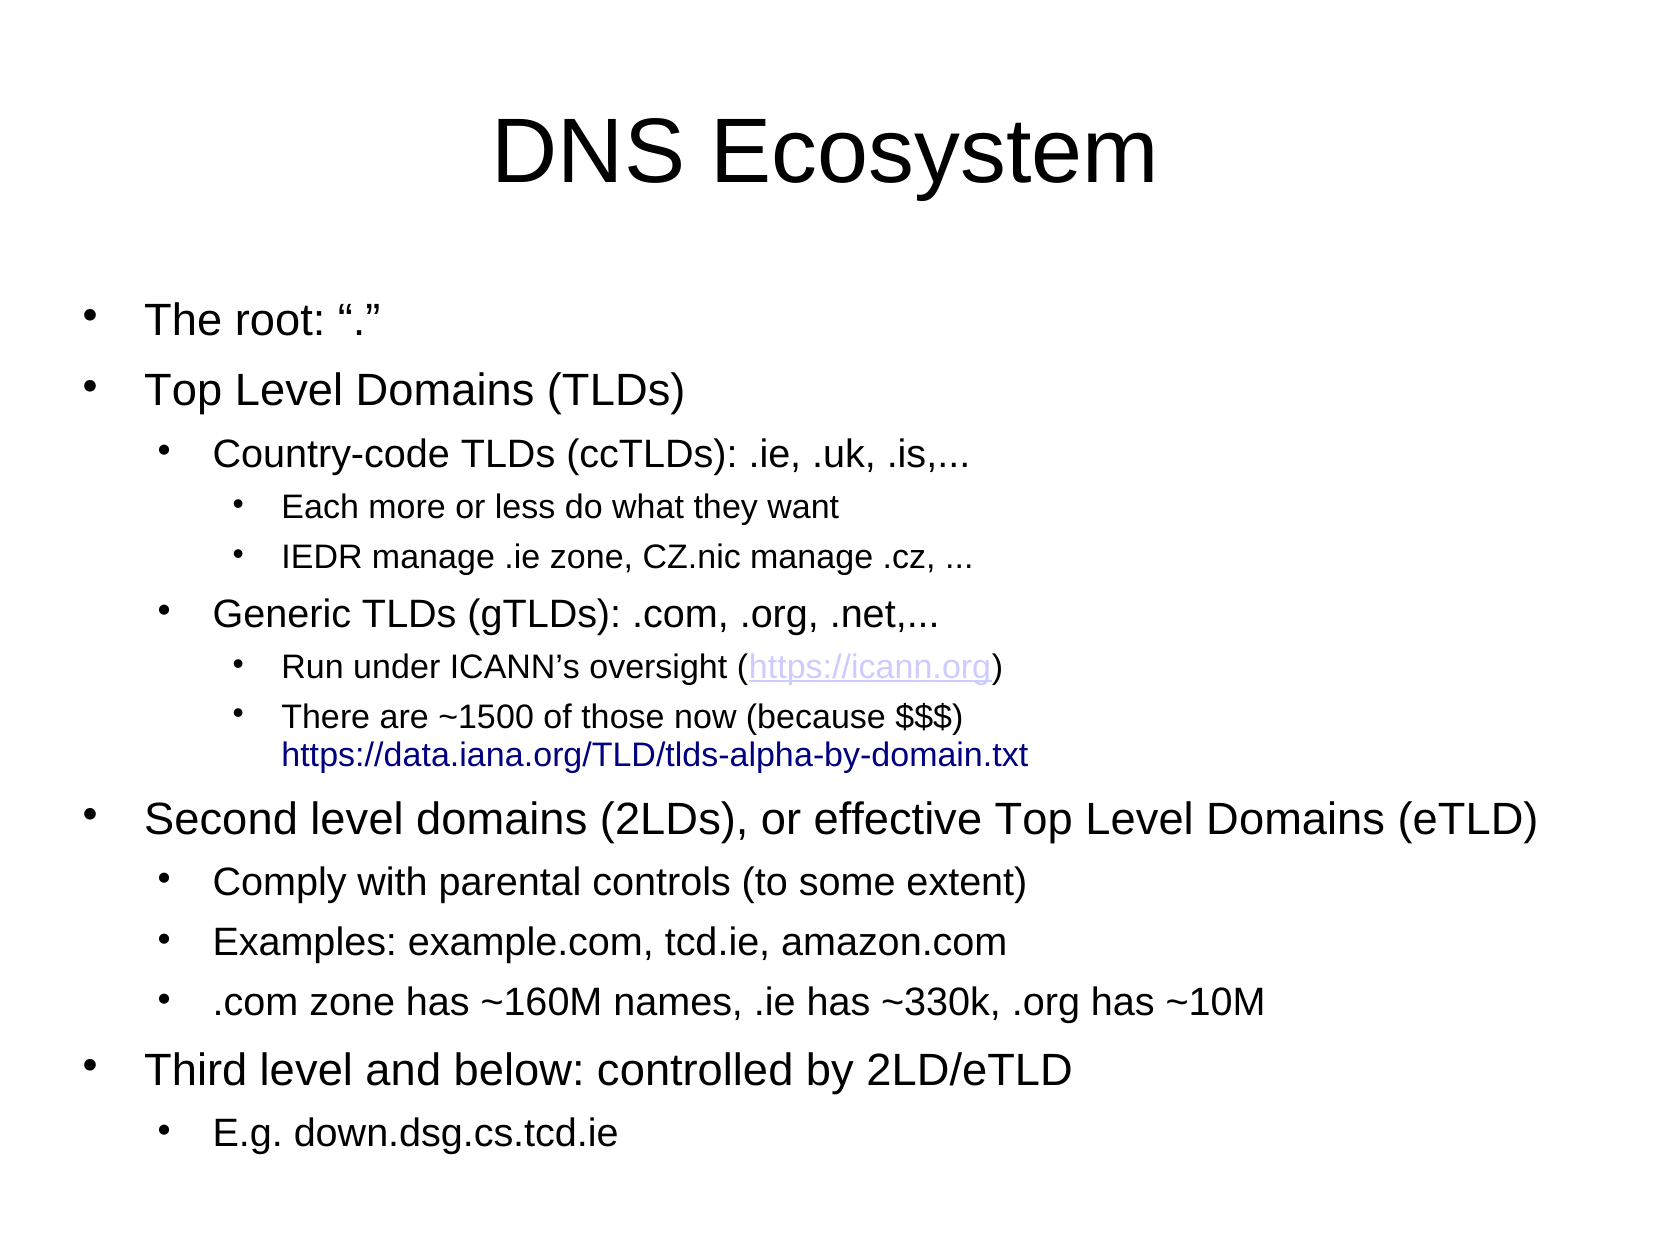

# DNS Ecosystem
The root: “.”
Top Level Domains (TLDs)
Country-code TLDs (ccTLDs): .ie, .uk, .is,...
Each more or less do what they want
IEDR manage .ie zone, CZ.nic manage .cz, ...
Generic TLDs (gTLDs): .com, .org, .net,...
Run under ICANN’s oversight (https://icann.org)
There are ~1500 of those now (because $$$) https://data.iana.org/TLD/tlds-alpha-by-domain.txt
Second level domains (2LDs), or effective Top Level Domains (eTLD)
Comply with parental controls (to some extent)
Examples: example.com, tcd.ie, amazon.com
.com zone has ~160M names, .ie has ~330k, .org has ~10M
Third level and below: controlled by 2LD/eTLD
E.g. down.dsg.cs.tcd.ie